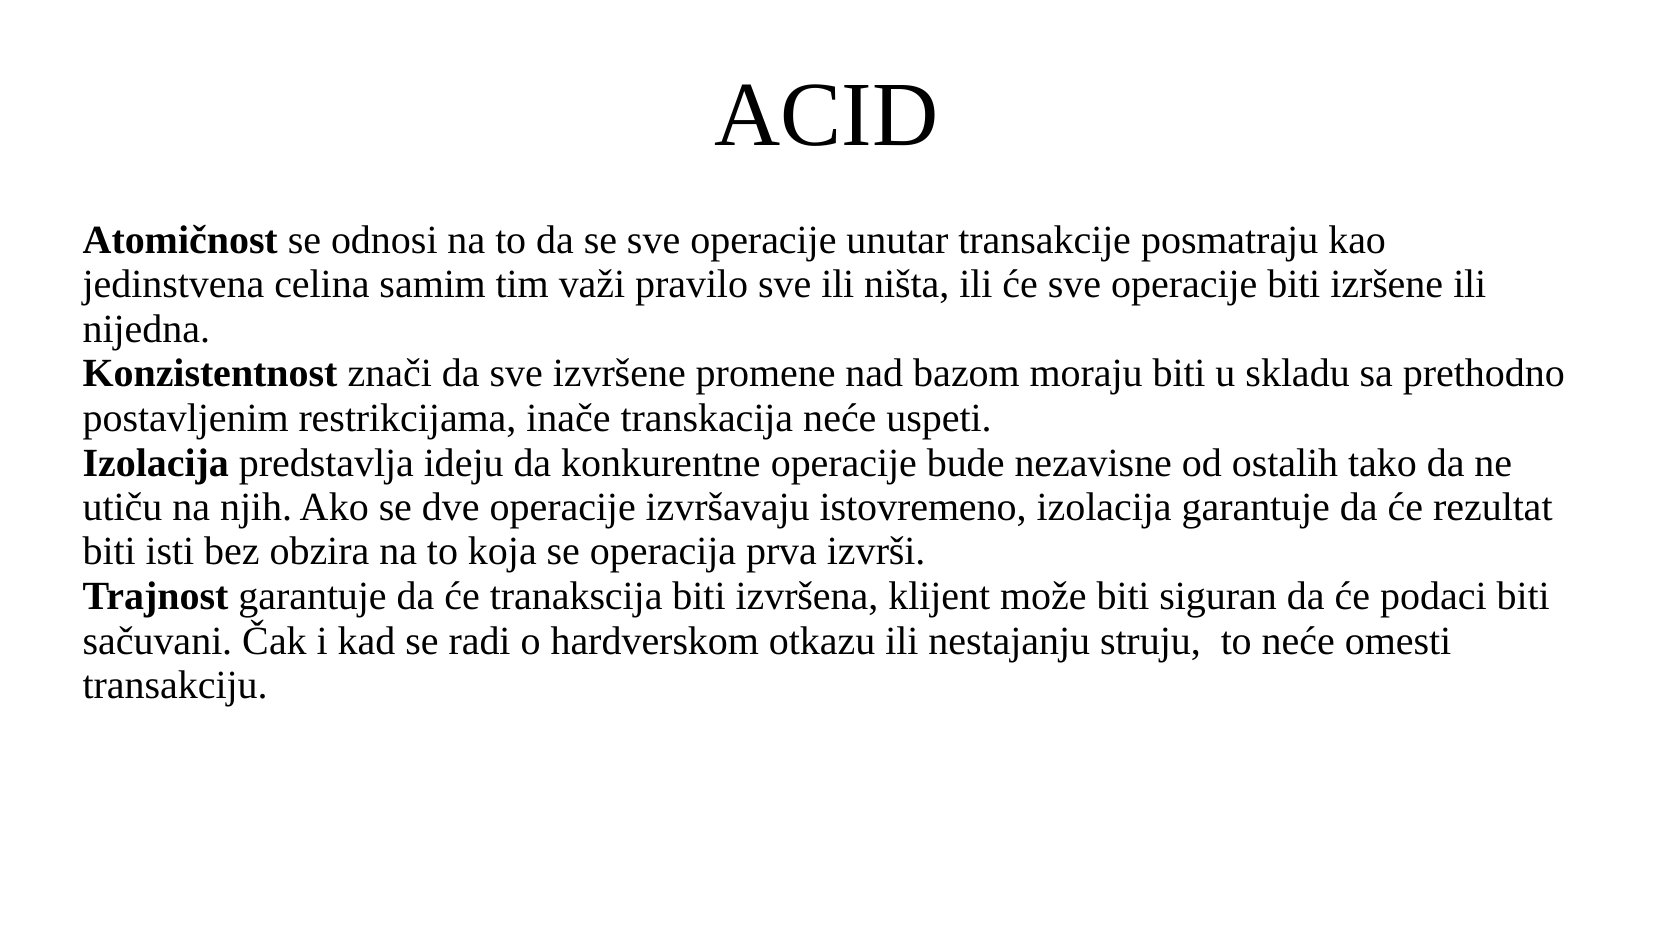

# ACID
Atomičnost se odnosi na to da se sve operacije unutar transakcije posmatraju kao jedinstvena celina samim tim važi pravilo sve ili ništa, ili će sve operacije biti izršene ili nijedna.
Konzistentnost znači da sve izvršene promene nad bazom moraju biti u skladu sa prethodno postavljenim restrikcijama, inače transkacija neće uspeti.
Izolacija predstavlja ideju da konkurentne operacije bude nezavisne od ostalih tako da ne utiču na njih. Ako se dve operacije izvršavaju istovremeno, izolacija garantuje da će rezultat biti isti bez obzira na to koja se operacija prva izvrši.
Trajnost garantuje da će tranakscija biti izvršena, klijent može biti siguran da će podaci biti sačuvani. Čak i kad se radi o hardverskom otkazu ili nestajanju struju, to neće omesti transakciju.